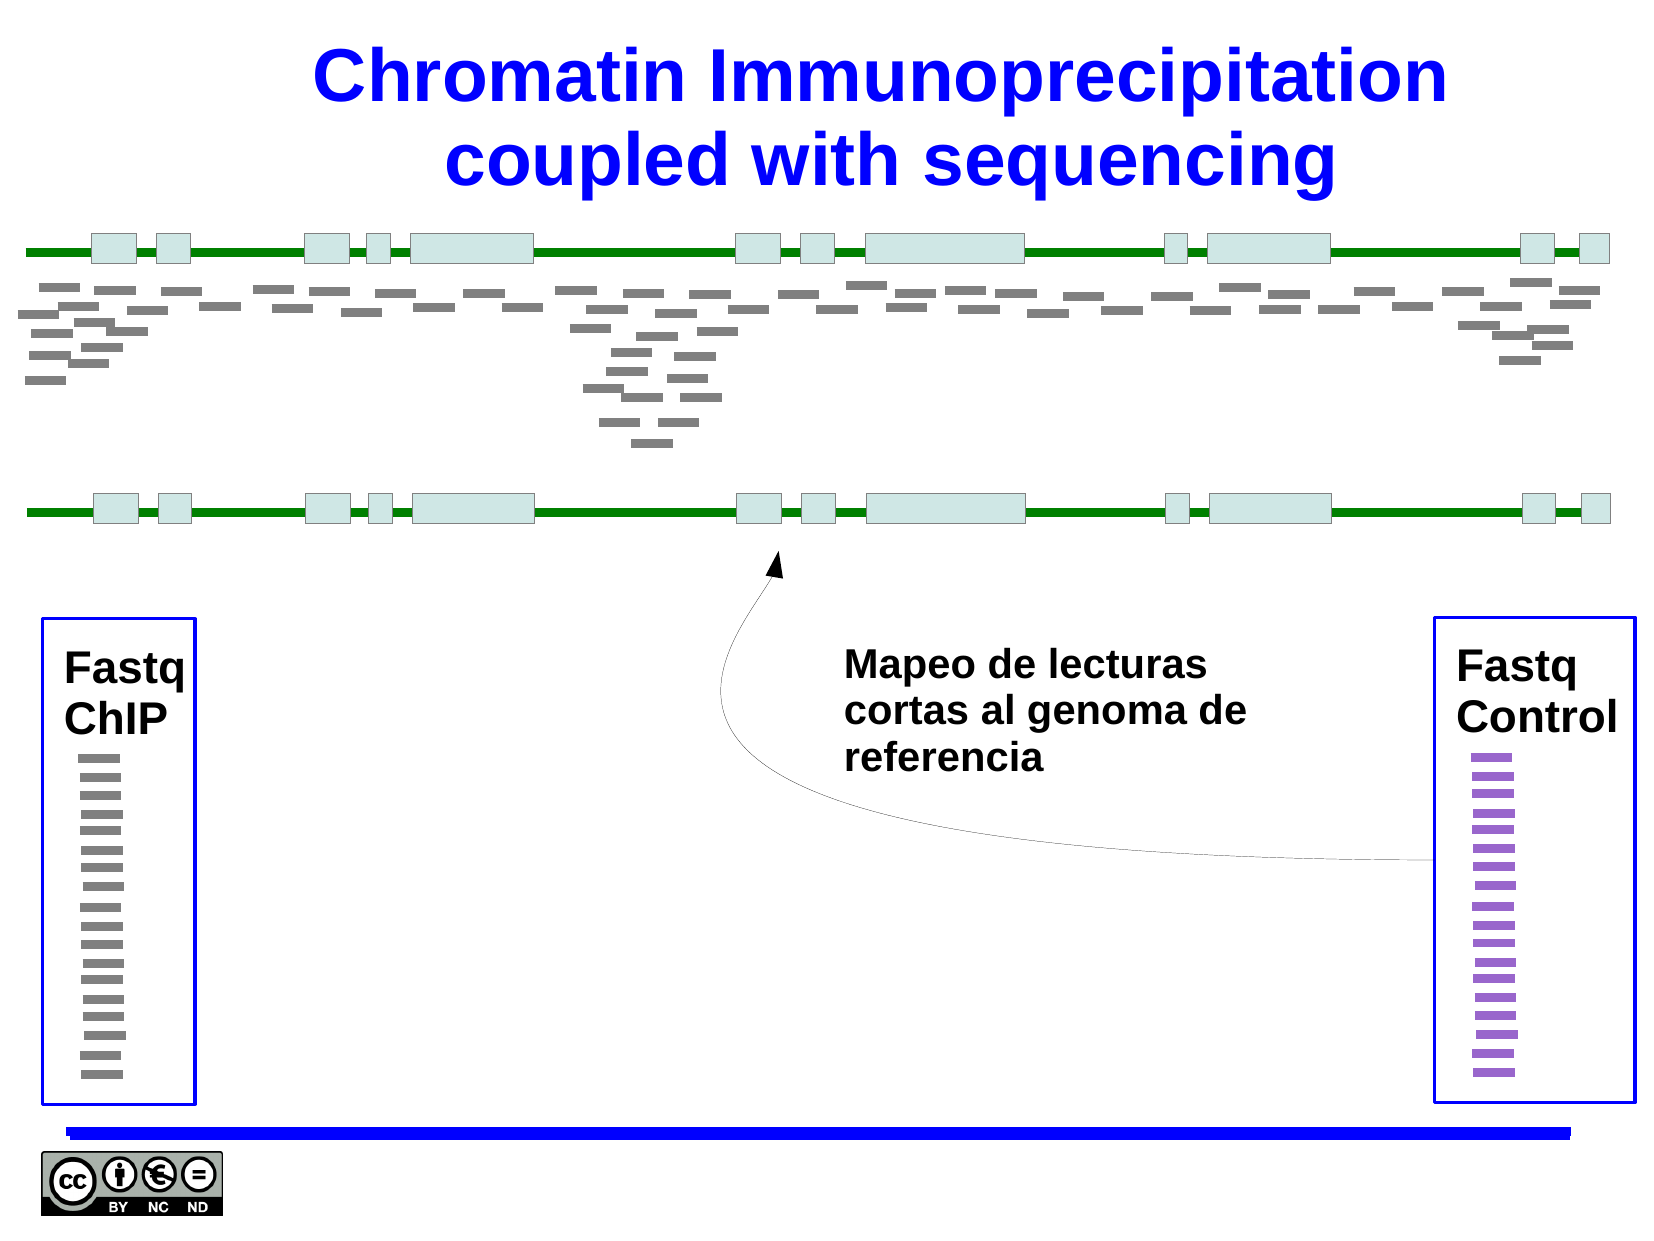

# Chromatin Immunoprecipitation coupled with sequencing
Fastq
Control
Mapeo de lecturas cortas al genoma de referencia
Fastq
ChIP